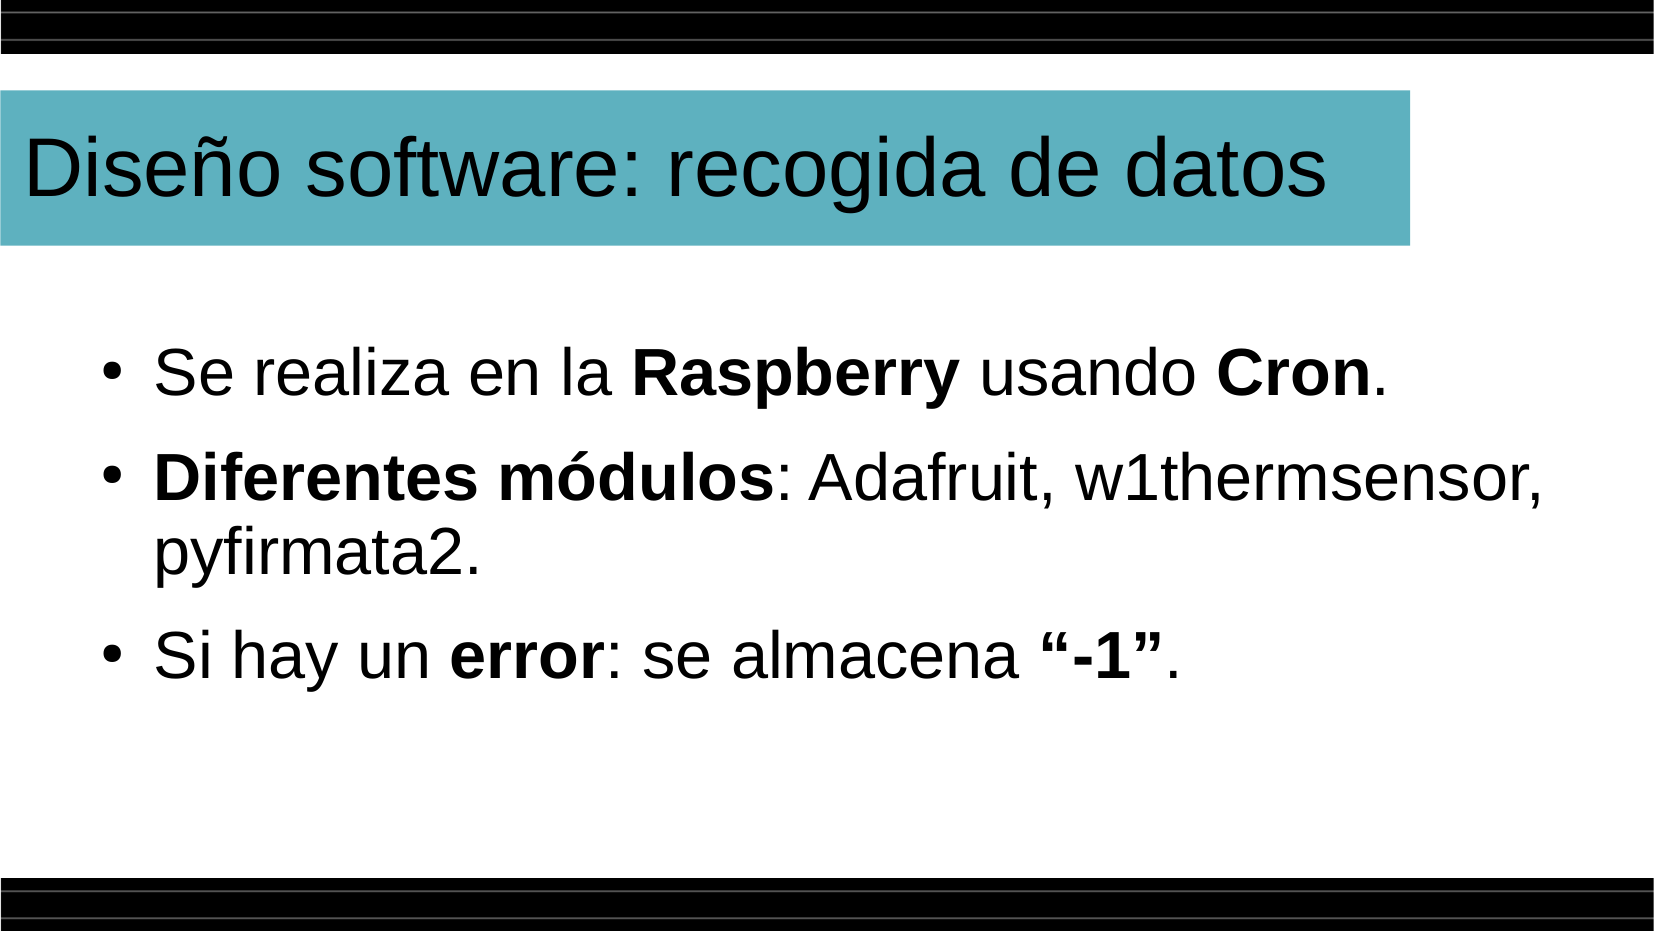

Diseño software: recogida de datos
# Se realiza en la Raspberry usando Cron.
Diferentes módulos: Adafruit, w1thermsensor, pyfirmata2.
Si hay un error: se almacena “-1”.